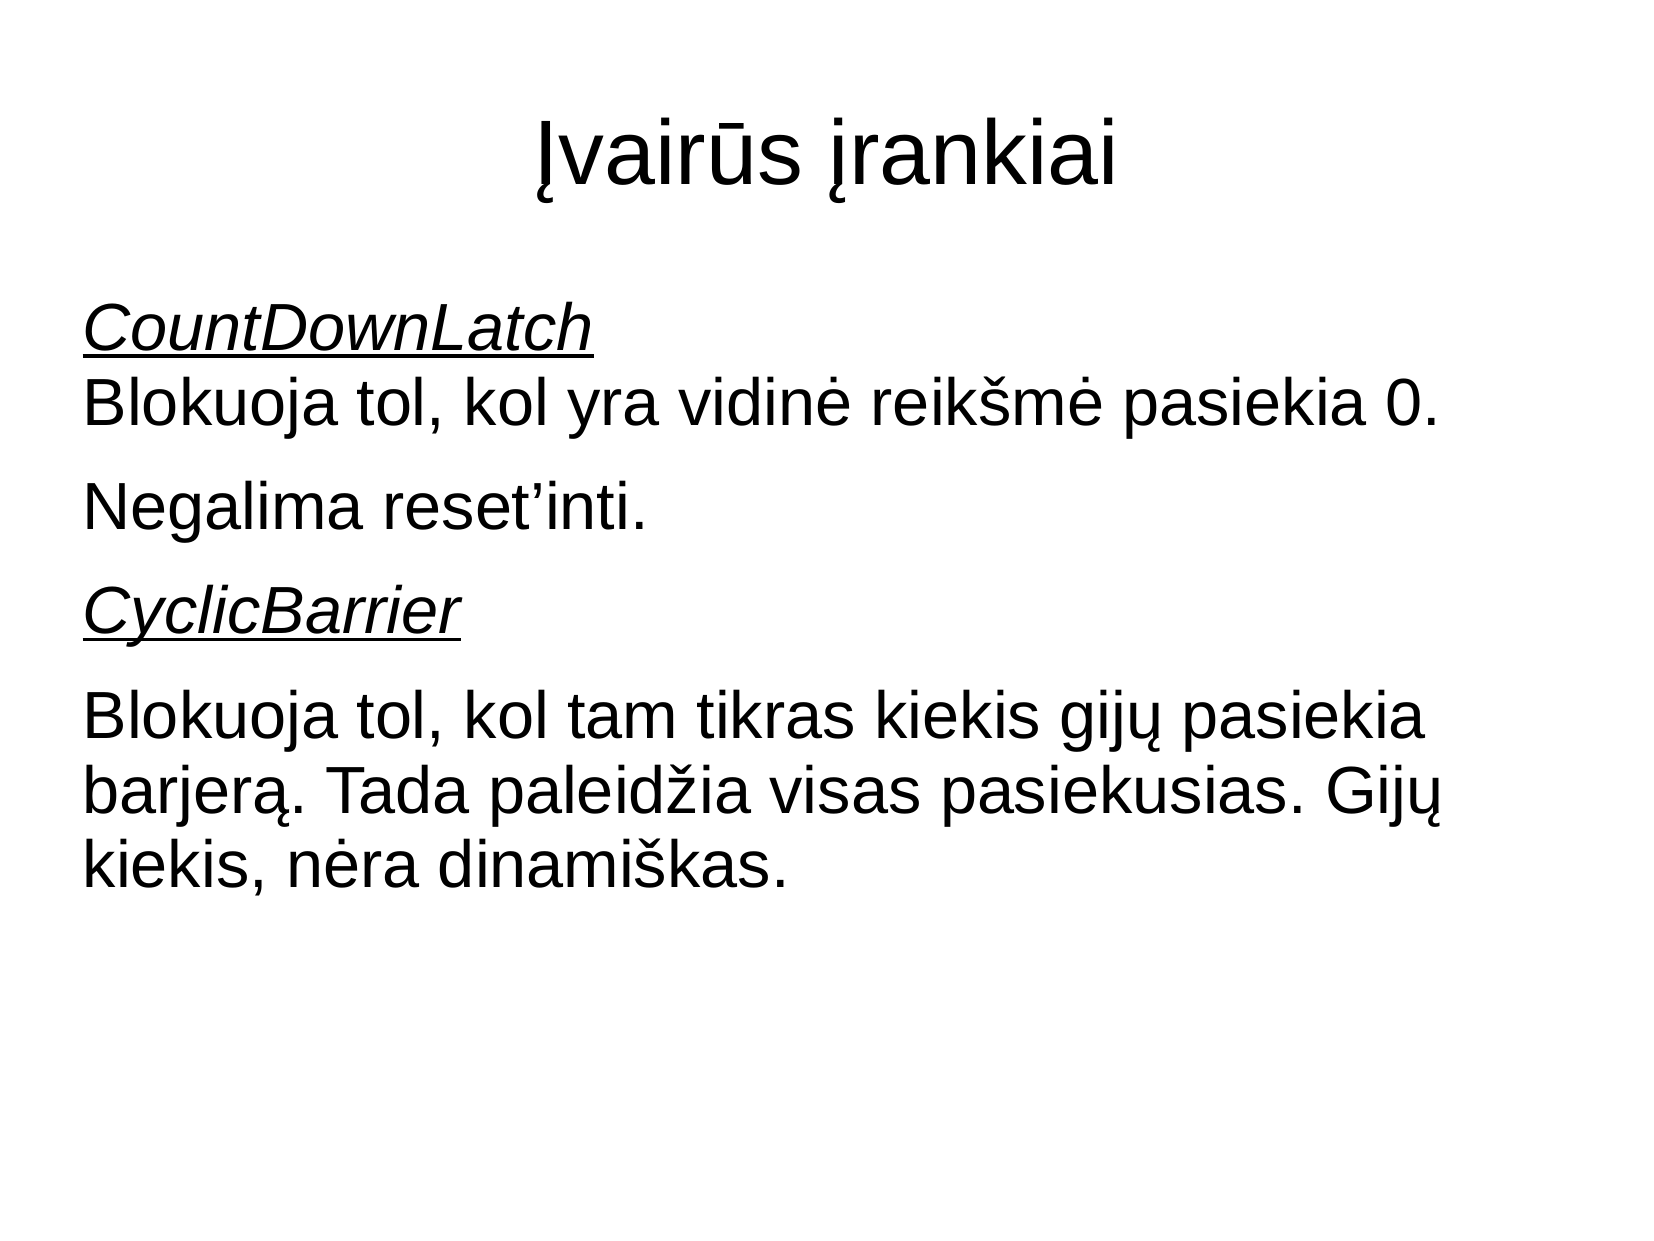

# Įvairūs įrankiai
CountDownLatch
Blokuoja tol, kol yra vidinė reikšmė pasiekia 0.
Negalima reset’inti.
CyclicBarrier
Blokuoja tol, kol tam tikras kiekis gijų pasiekia barjerą. Tada paleidžia visas pasiekusias. Gijų kiekis, nėra dinamiškas.